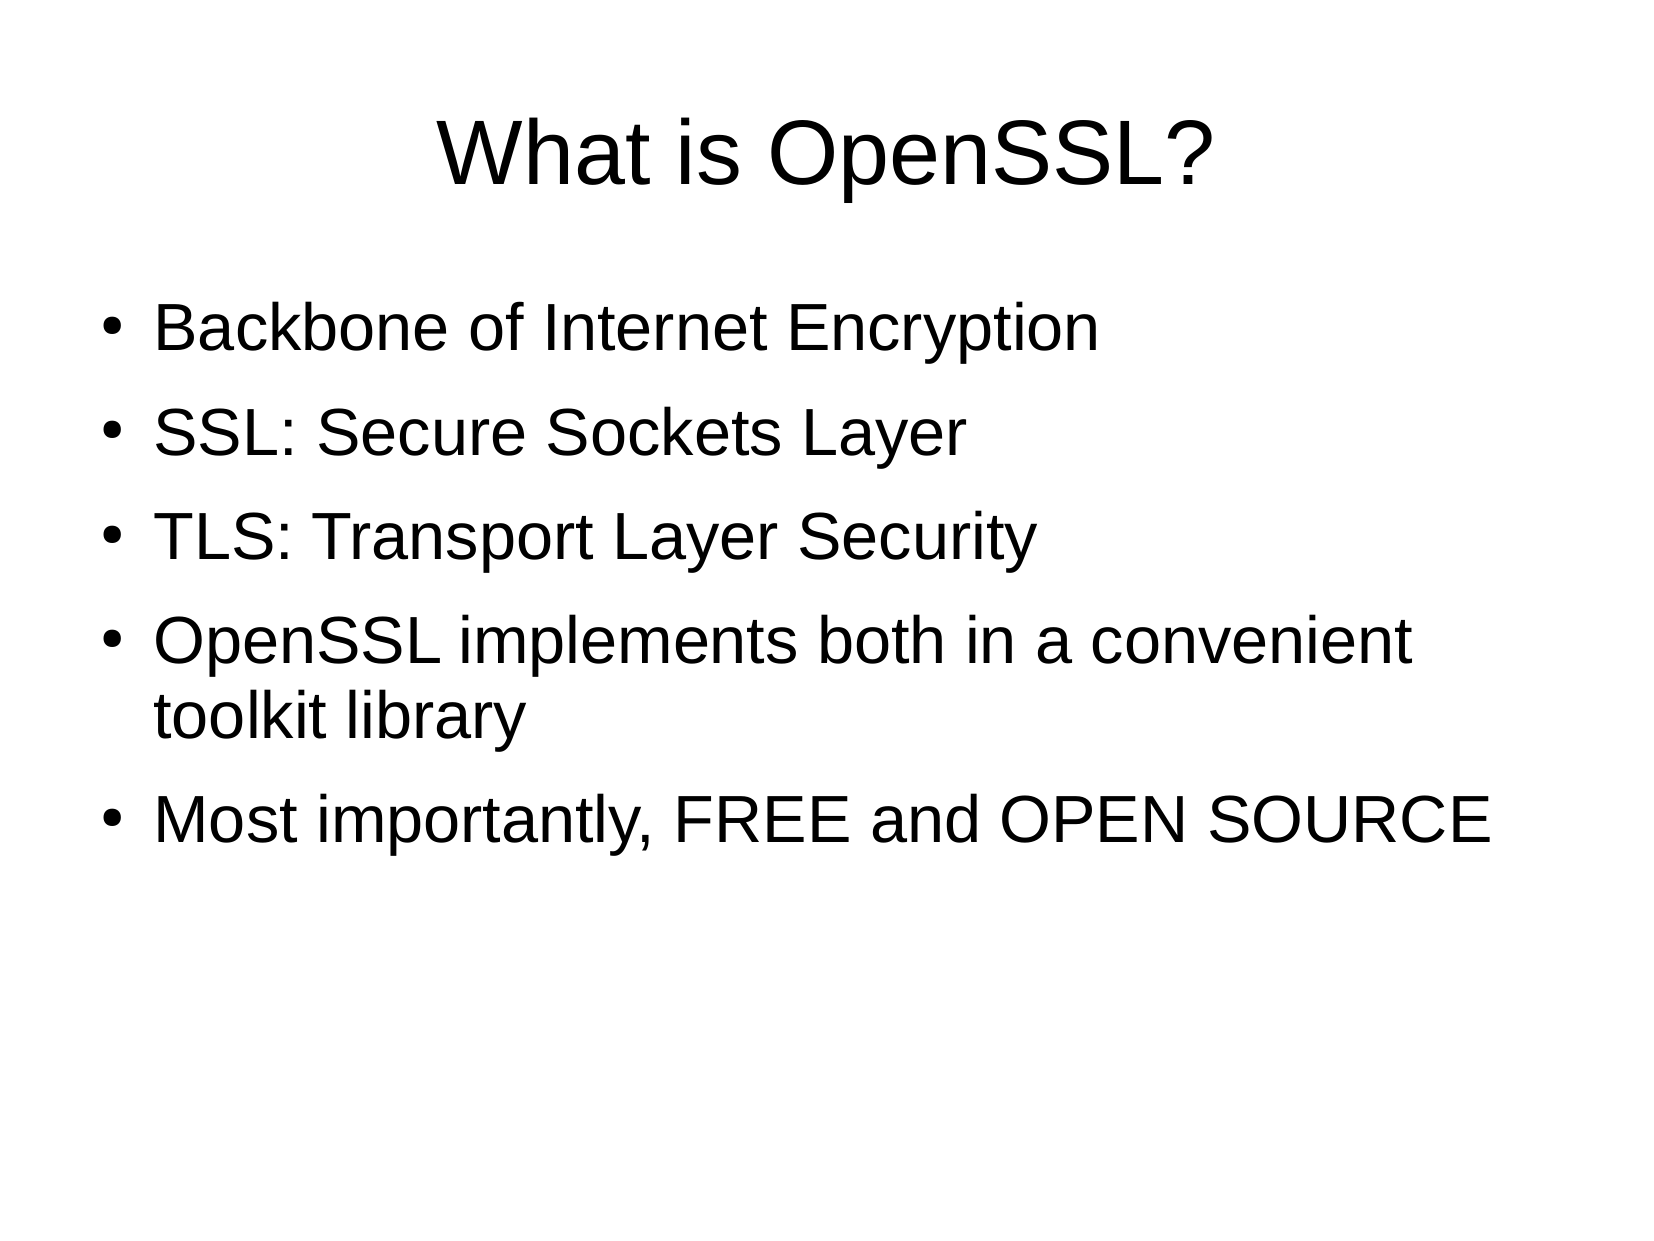

# What is OpenSSL?
Backbone of Internet Encryption
SSL: Secure Sockets Layer
TLS: Transport Layer Security
OpenSSL implements both in a convenient toolkit library
Most importantly, FREE and OPEN SOURCE